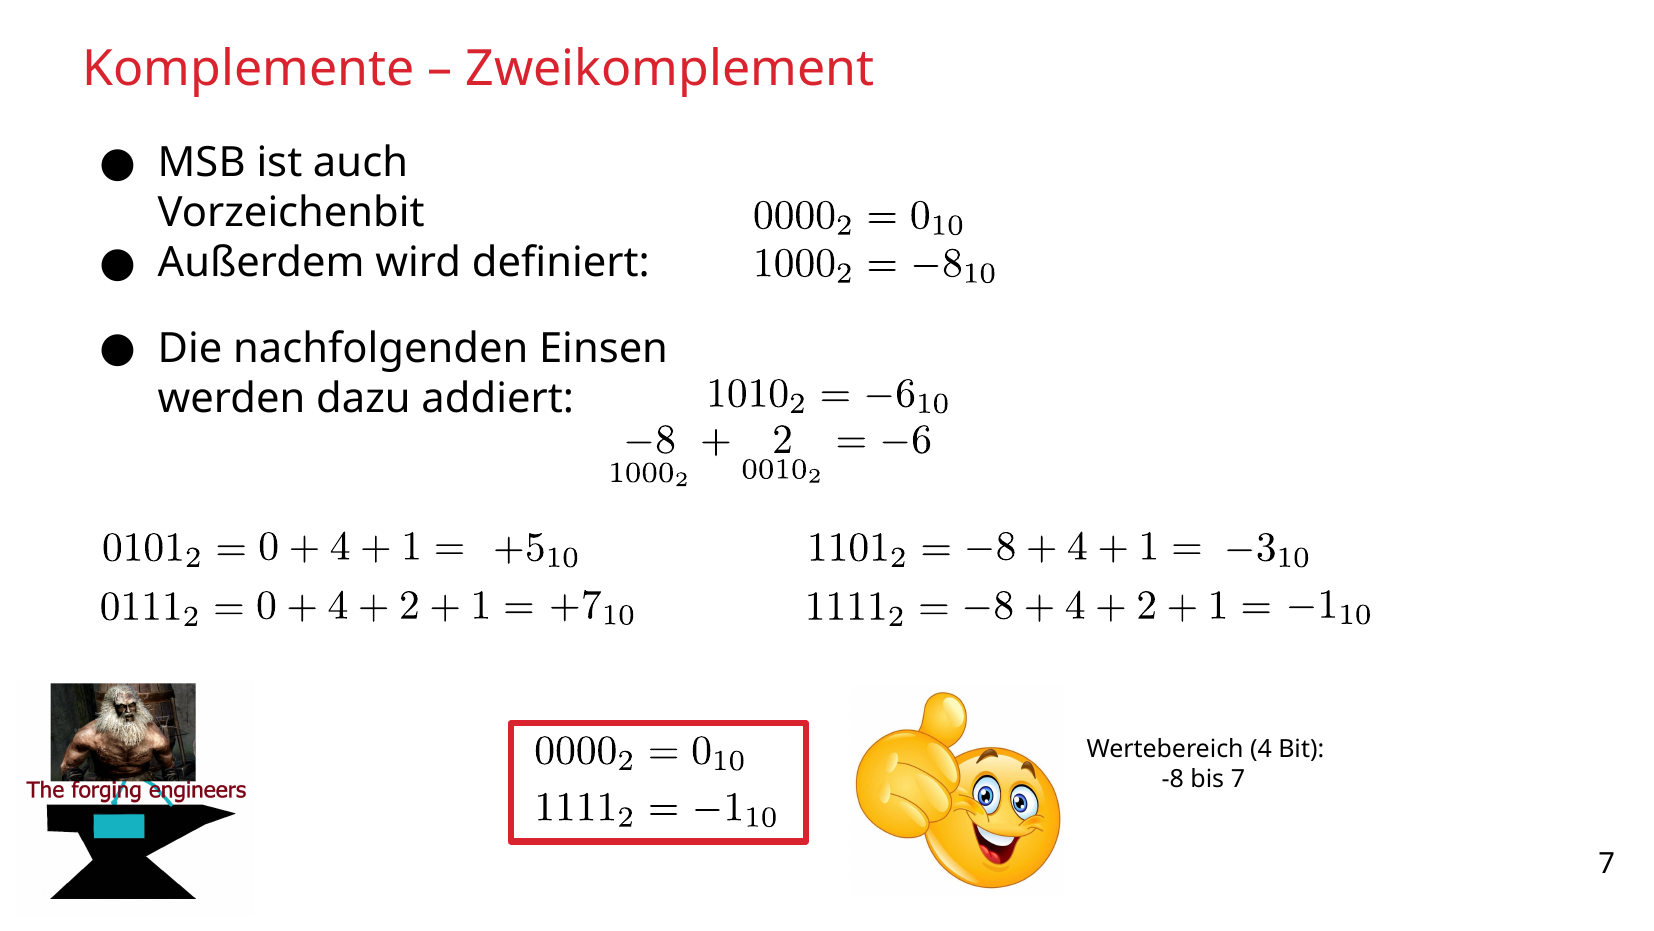

# Komplemente – Zweikomplement
MSB ist auch Vorzeichenbit
Außerdem wird definiert:
Die nachfolgenden Einsen werden dazu addiert:
Wertebereich (4 Bit):
	-8 bis 7